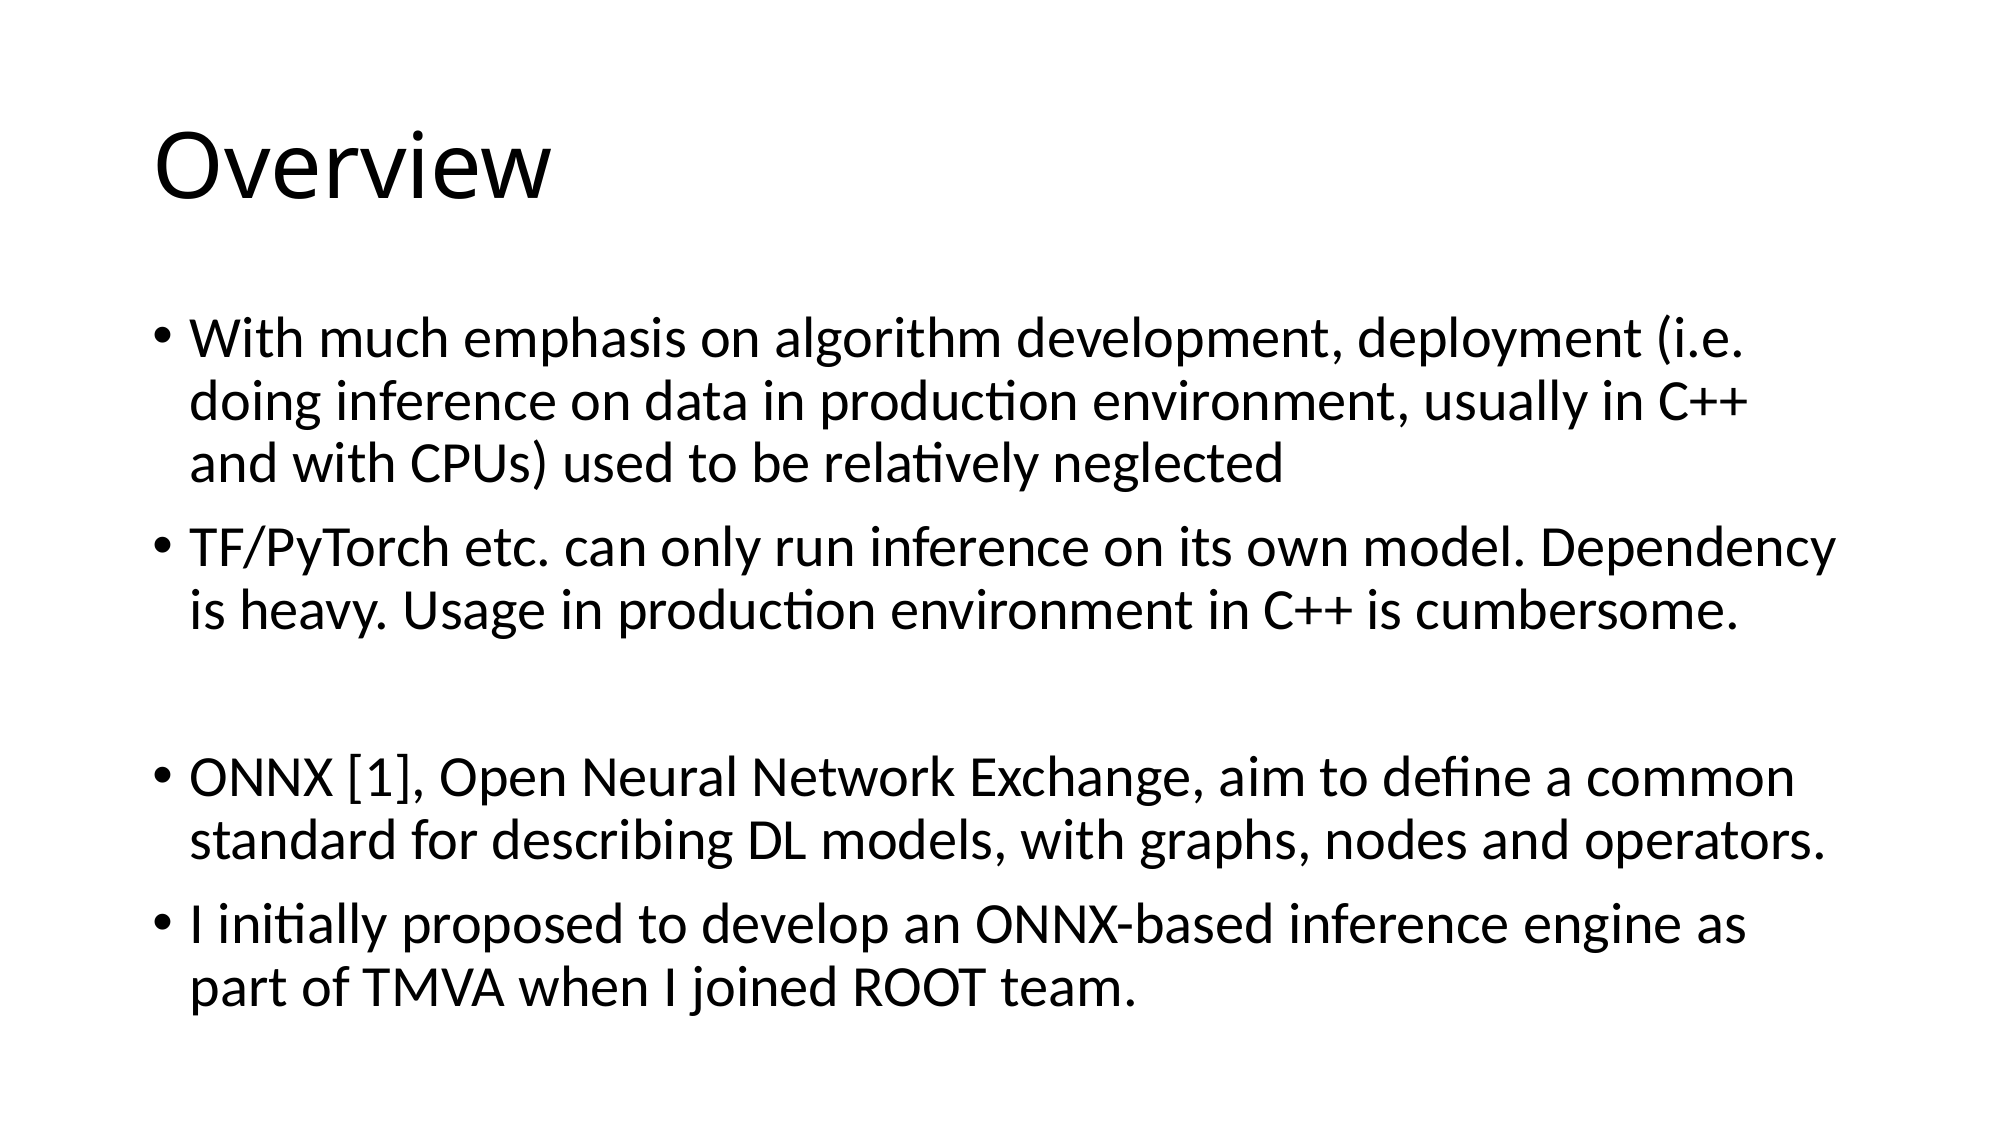

# Overview
With much emphasis on algorithm development, deployment (i.e. doing inference on data in production environment, usually in C++ and with CPUs) used to be relatively neglected
TF/PyTorch etc. can only run inference on its own model. Dependency is heavy. Usage in production environment in C++ is cumbersome.
ONNX [1], Open Neural Network Exchange, aim to define a common standard for describing DL models, with graphs, nodes and operators.
I initially proposed to develop an ONNX-based inference engine as part of TMVA when I joined ROOT team.